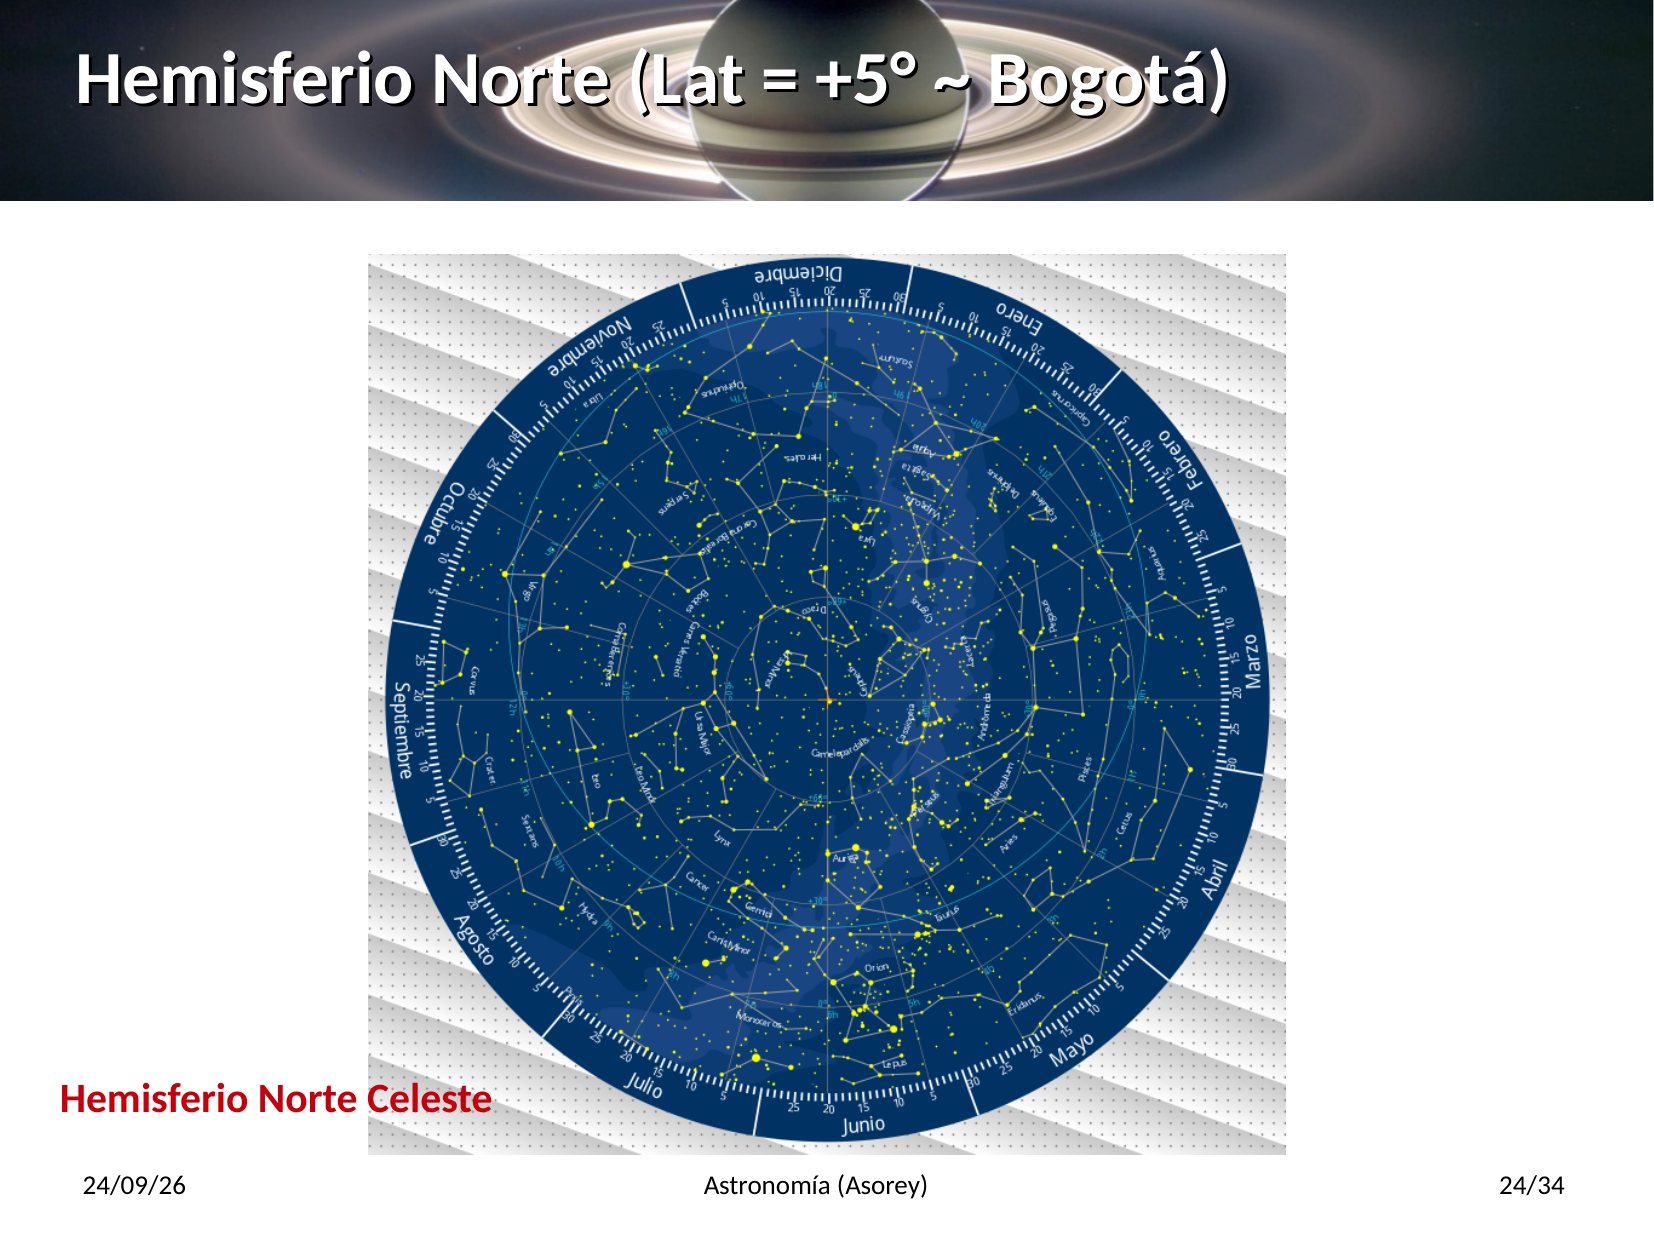

# Hemisferio Norte (Lat = +5° ~ Bogotá)
Hemisferio Norte Celeste
Astronomía (Asorey)
24